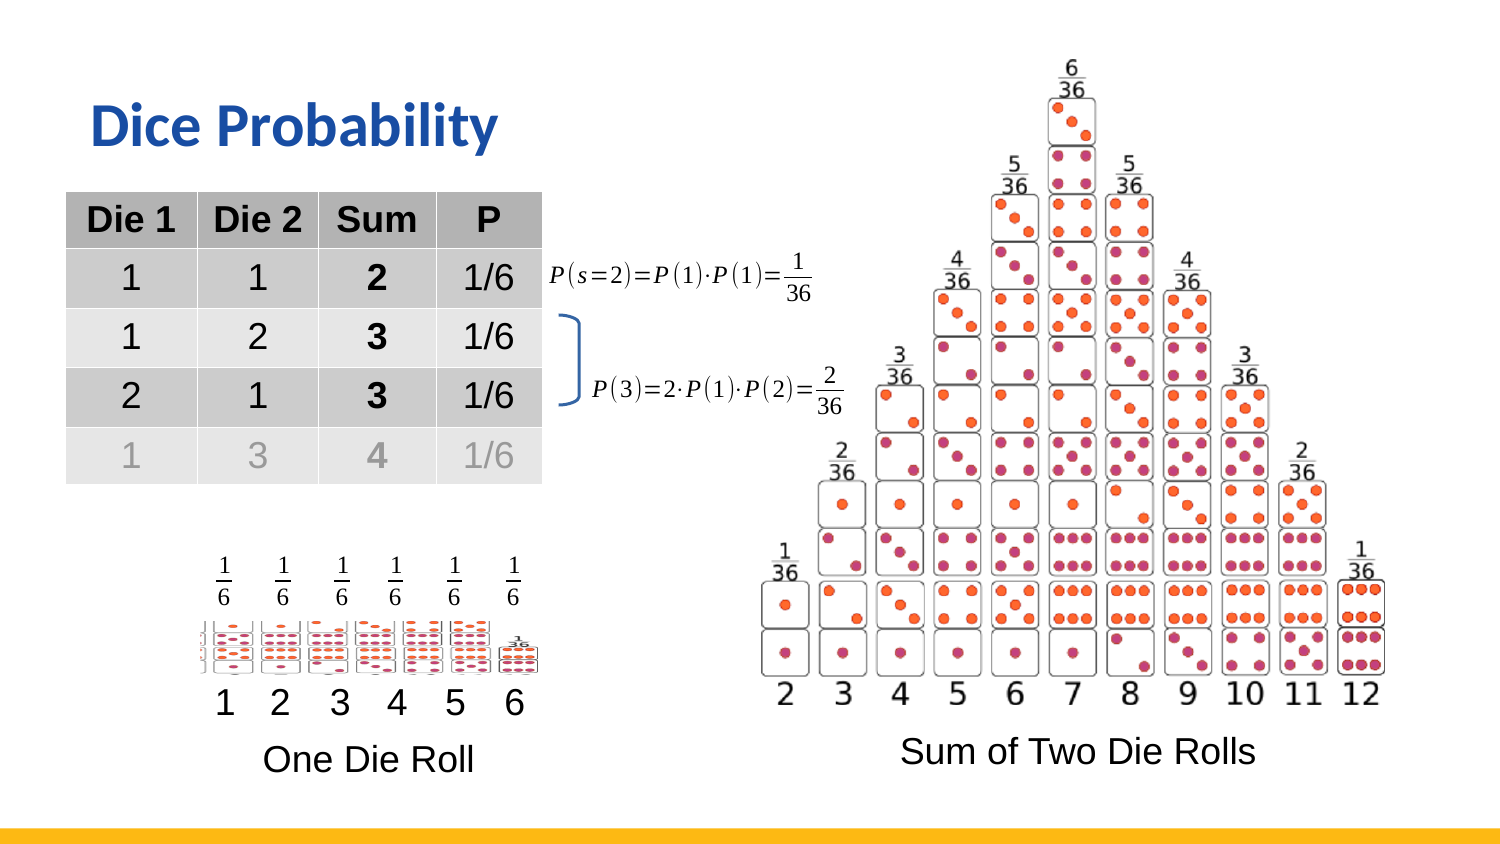

# Dice Probability
| Die 1 | Die 2 | Sum | P |
| --- | --- | --- | --- |
| 1 | 1 | 2 | 1/6 |
| 1 | 2 | 3 | 1/6 |
| 2 | 1 | 3 | 1/6 |
| 1 | 3 | 4 | 1/6 |
1
2
3
4
5
6
Sum of Two Die Rolls
One Die Roll